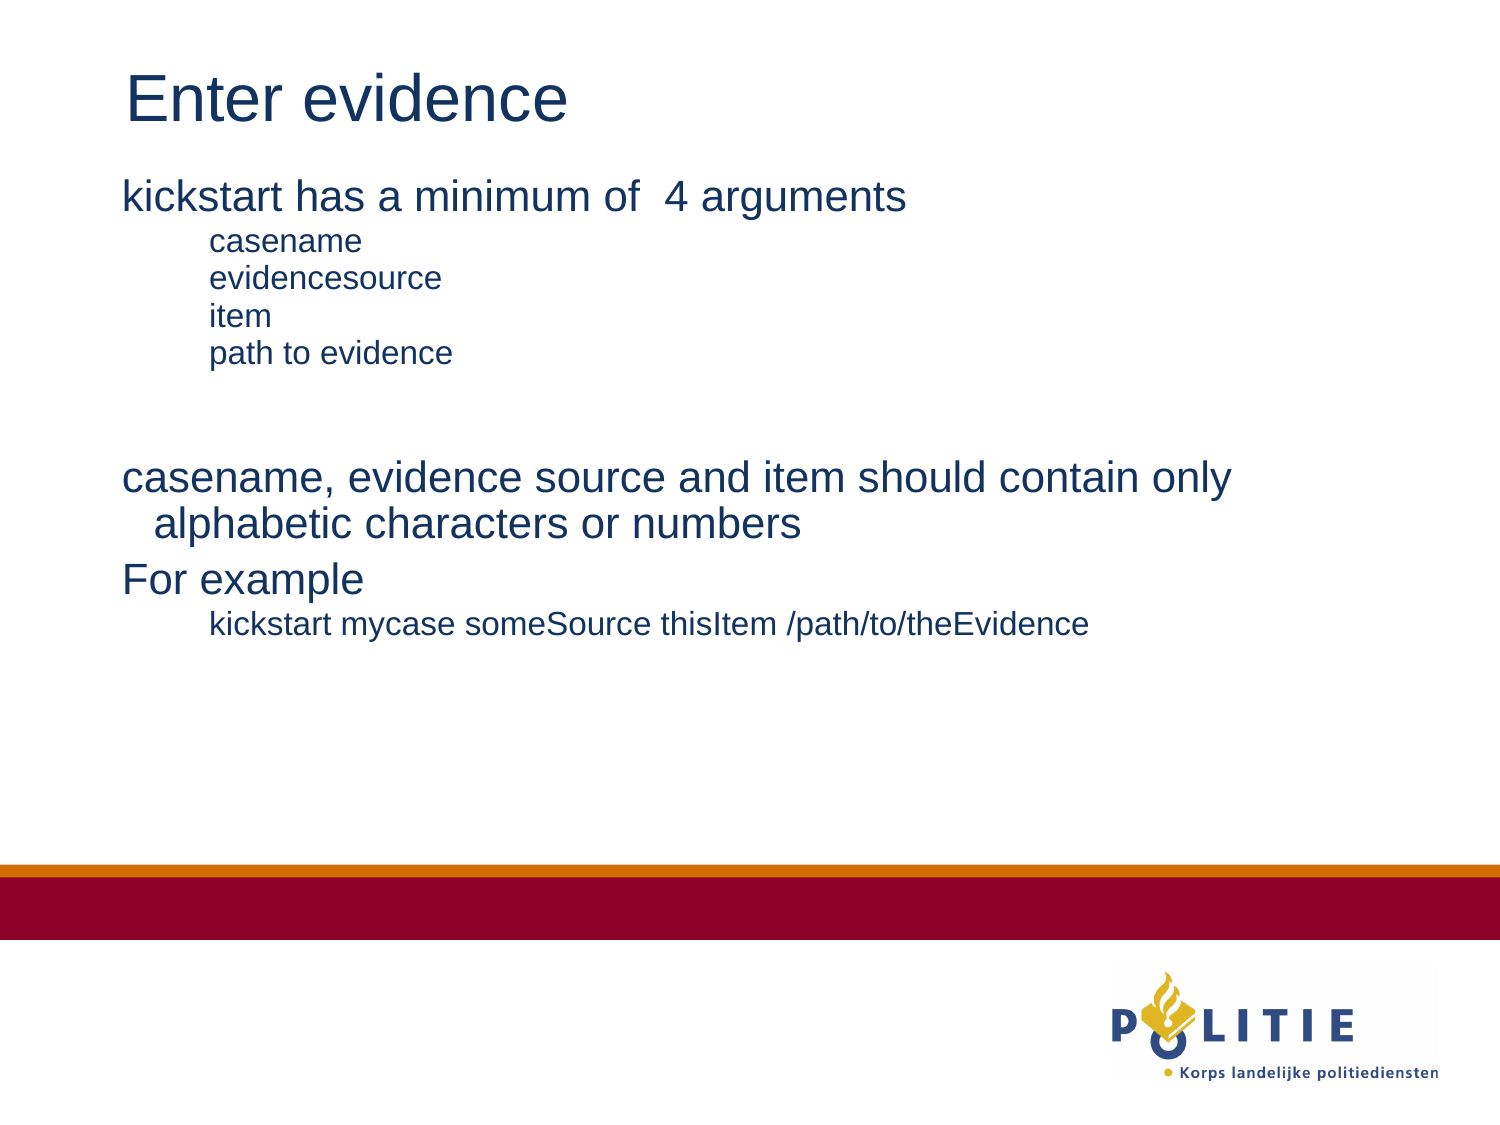

# Enter evidence
kickstart has a minimum of 4 arguments
casename
evidencesource
item
path to evidence
casename, evidence source and item should contain only alphabetic characters or numbers
For example
kickstart mycase someSource thisItem /path/to/theEvidence